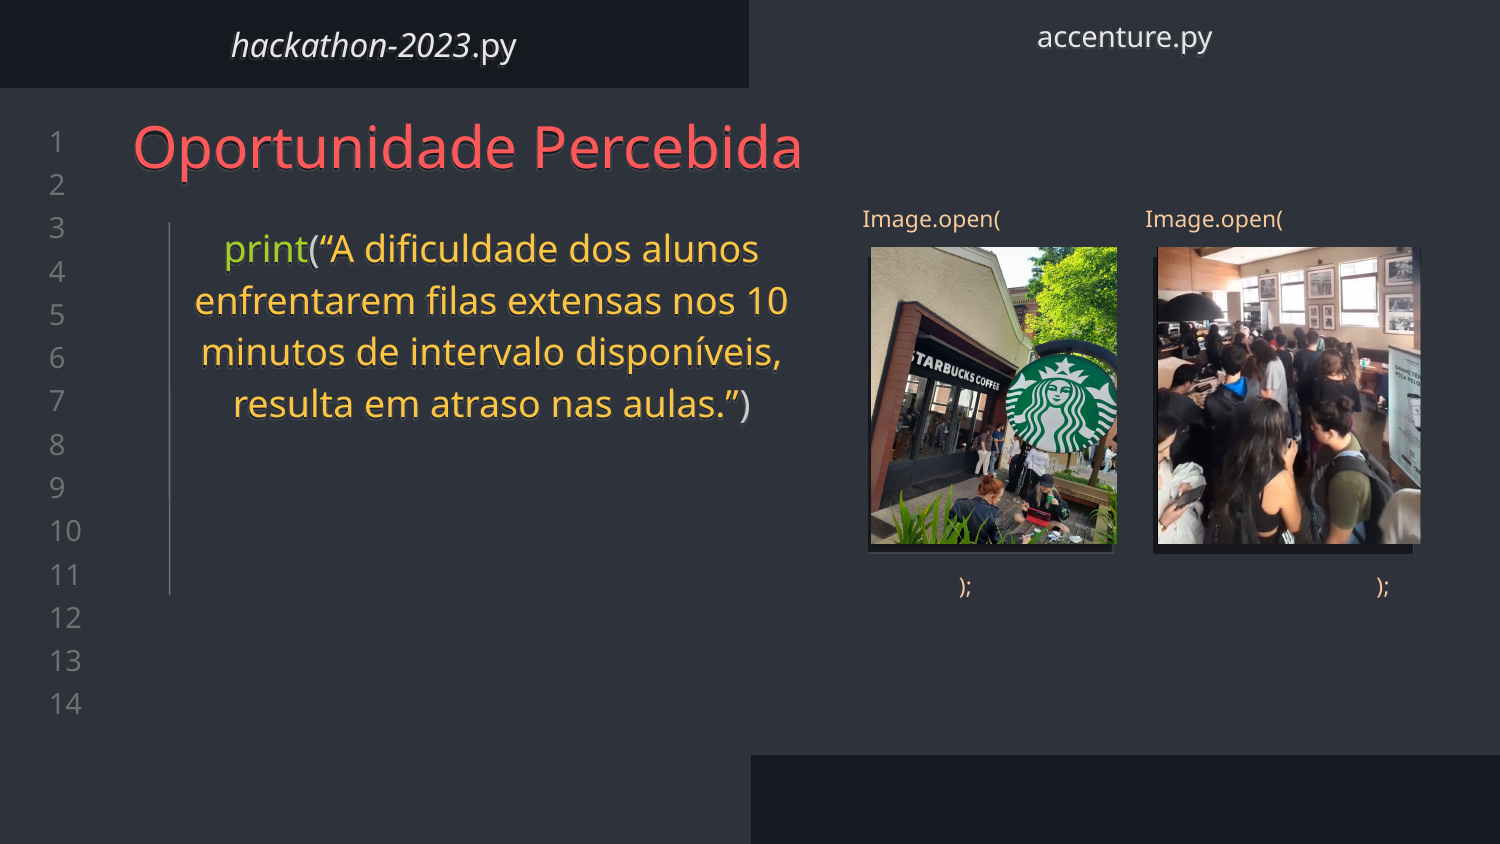

hackathon-2023.py
accenture.py
# Oportunidade Percebida
Image.open(
 );
Image.open(
 );
print(“A dificuldade dos alunos enfrentarem filas extensas nos 10 minutos de intervalo disponíveis, resulta em atraso nas aulas.”)